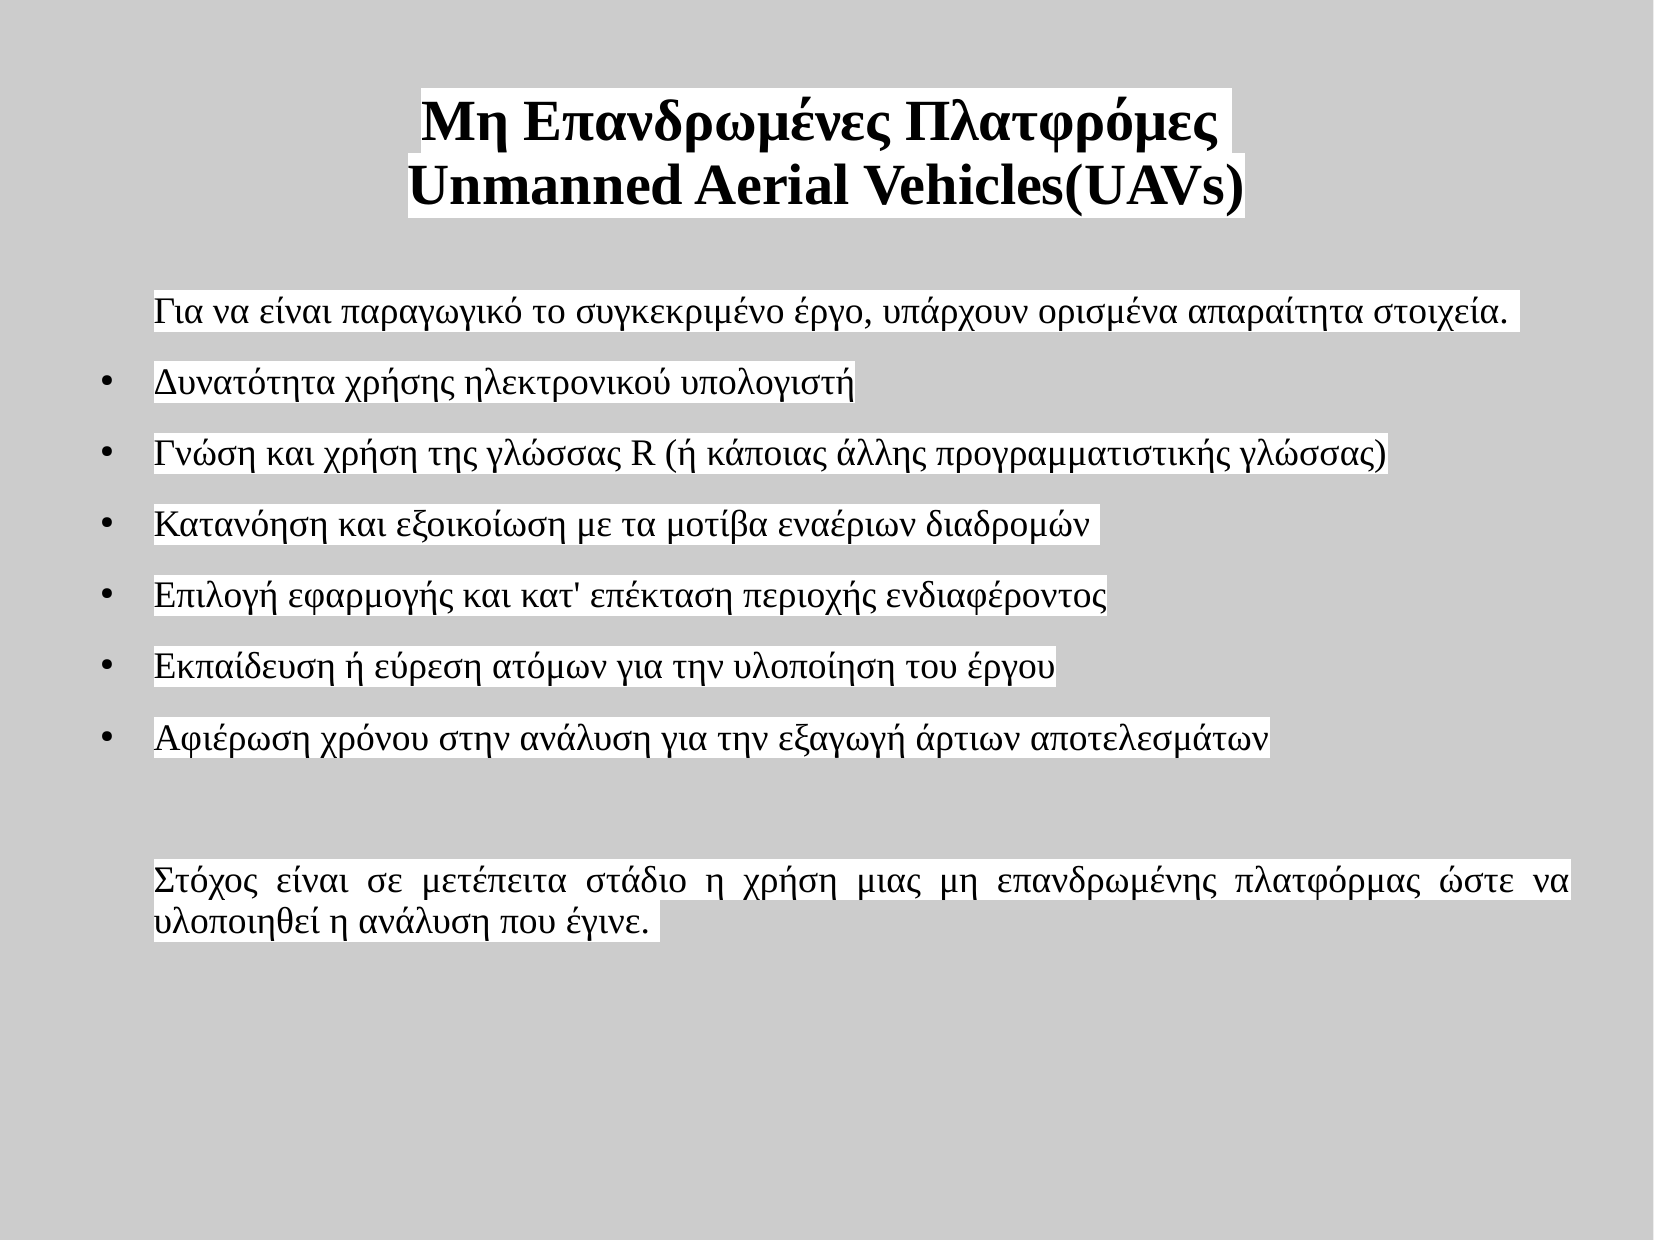

# Μη Επανδρωμένες Πλατφρόμες Unmanned Aerial Vehicles(UAVs)
Για να είναι παραγωγικό το συγκεκριμένο έργο, υπάρχουν ορισμένα απαραίτητα στοιχεία.
Δυνατότητα χρήσης ηλεκτρονικού υπολογιστή
Γνώση και χρήση της γλώσσας R (ή κάποιας άλλης προγραμματιστικής γλώσσας)
Κατανόηση και εξοικοίωση με τα μοτίβα εναέριων διαδρομών
Επιλογή εφαρμογής και κατ' επέκταση περιοχής ενδιαφέροντος
Εκπαίδευση ή εύρεση ατόμων για την υλοποίηση του έργου
Αφιέρωση χρόνου στην ανάλυση για την εξαγωγή άρτιων αποτελεσμάτων
Στόχος είναι σε μετέπειτα στάδιο η χρήση μιας μη επανδρωμένης πλατφόρμας ώστε να υλοποιηθεί η ανάλυση που έγινε.